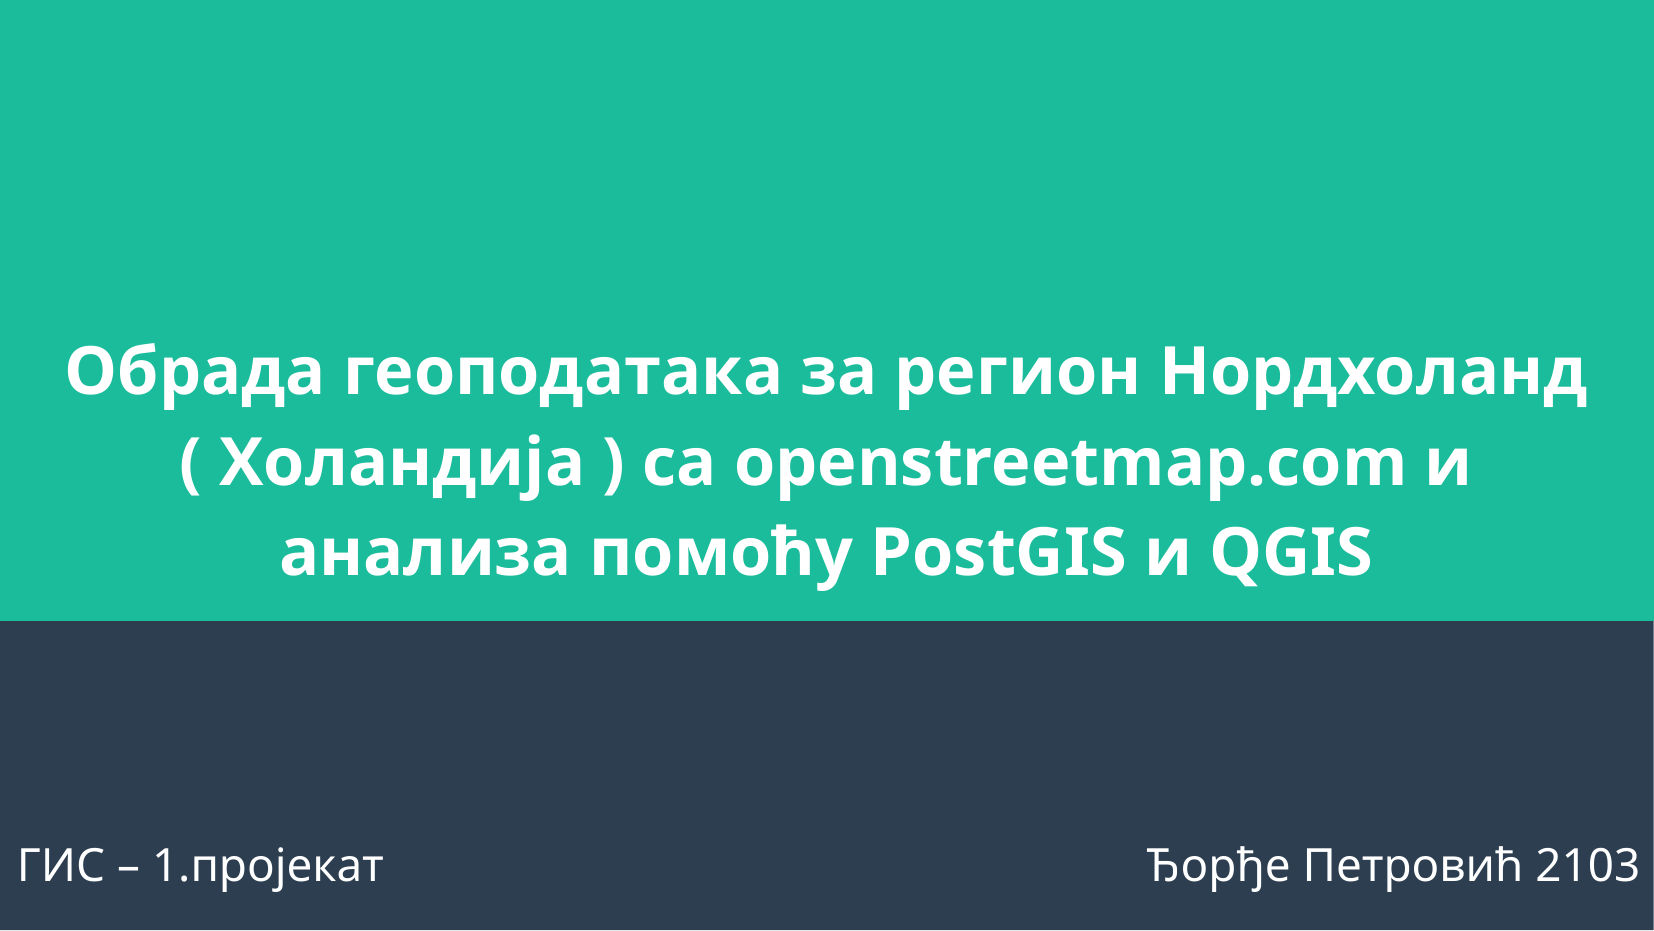

# Обрада геоподатака за регион Нордхоланд ( Холандија ) са openstreetmap.com и анализа помоћу PostGIS и QGIS
ГИС – 1.пројекат
Ђорђе Петровић 2103